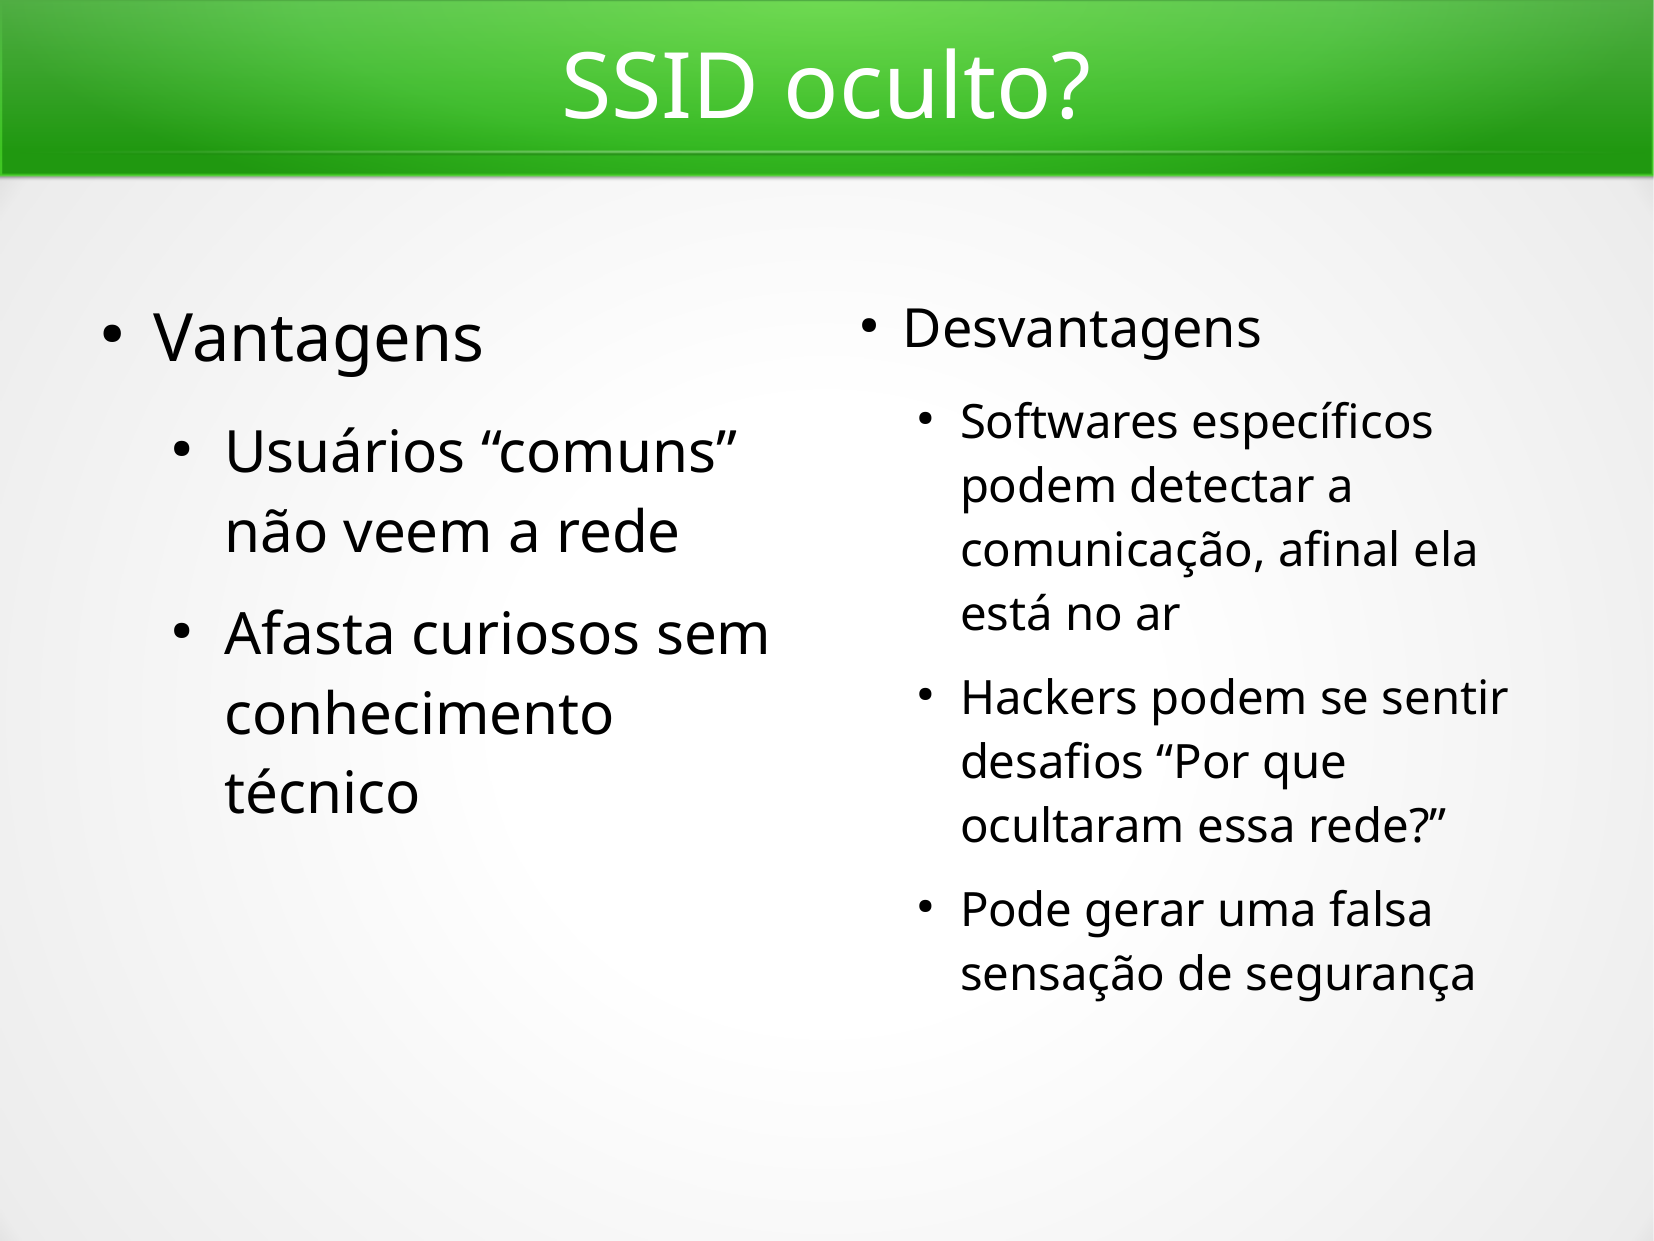

# SSID oculto?
Vantagens
Usuários “comuns” não veem a rede
Afasta curiosos sem conhecimento técnico
Desvantagens
Softwares específicos podem detectar a comunicação, afinal ela está no ar
Hackers podem se sentir desafios “Por que ocultaram essa rede?”
Pode gerar uma falsa sensação de segurança